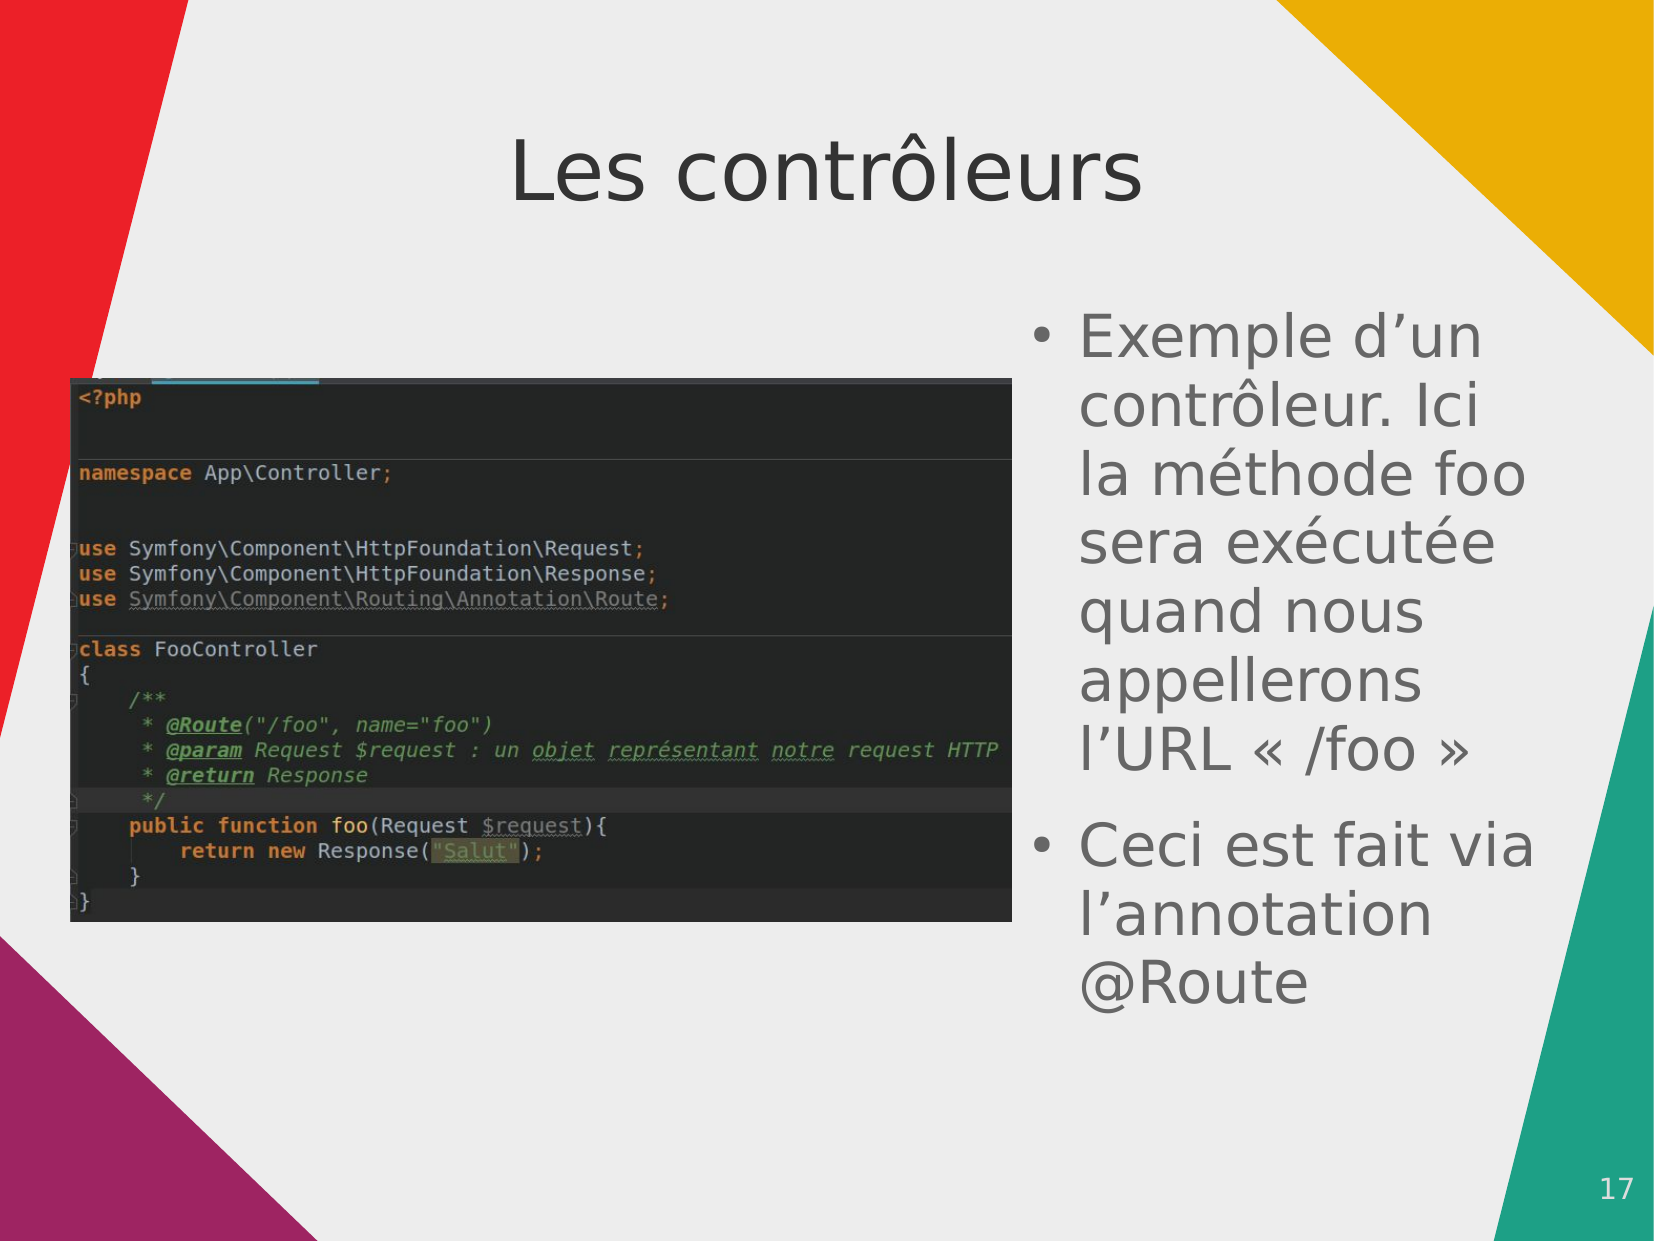

# Les contrôleurs
Exemple d’un contrôleur. Ici la méthode foo sera exécutée quand nous appellerons l’URL « /foo »
Ceci est fait via l’annotation @Route
17